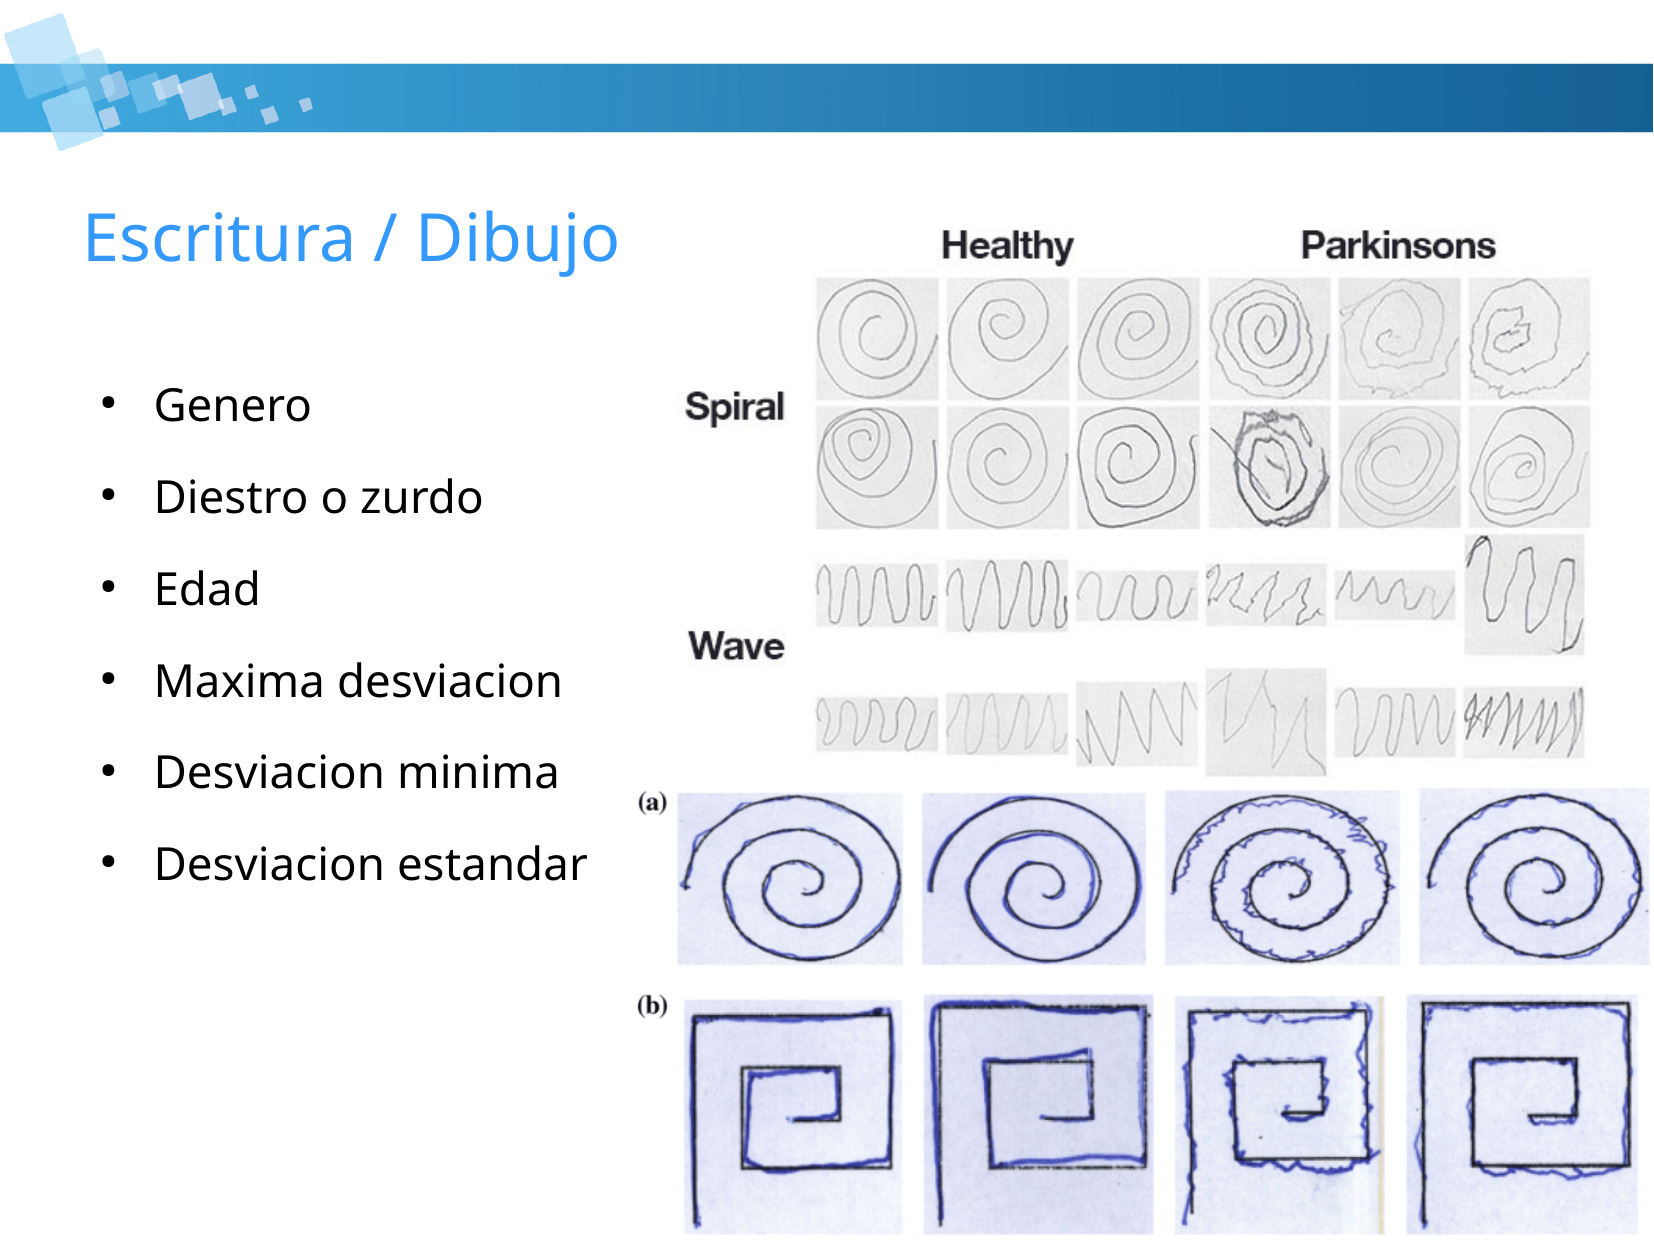

# Escritura / Dibujo
Genero
Diestro o zurdo
Edad
Maxima desviacion
Desviacion minima
Desviacion estandar